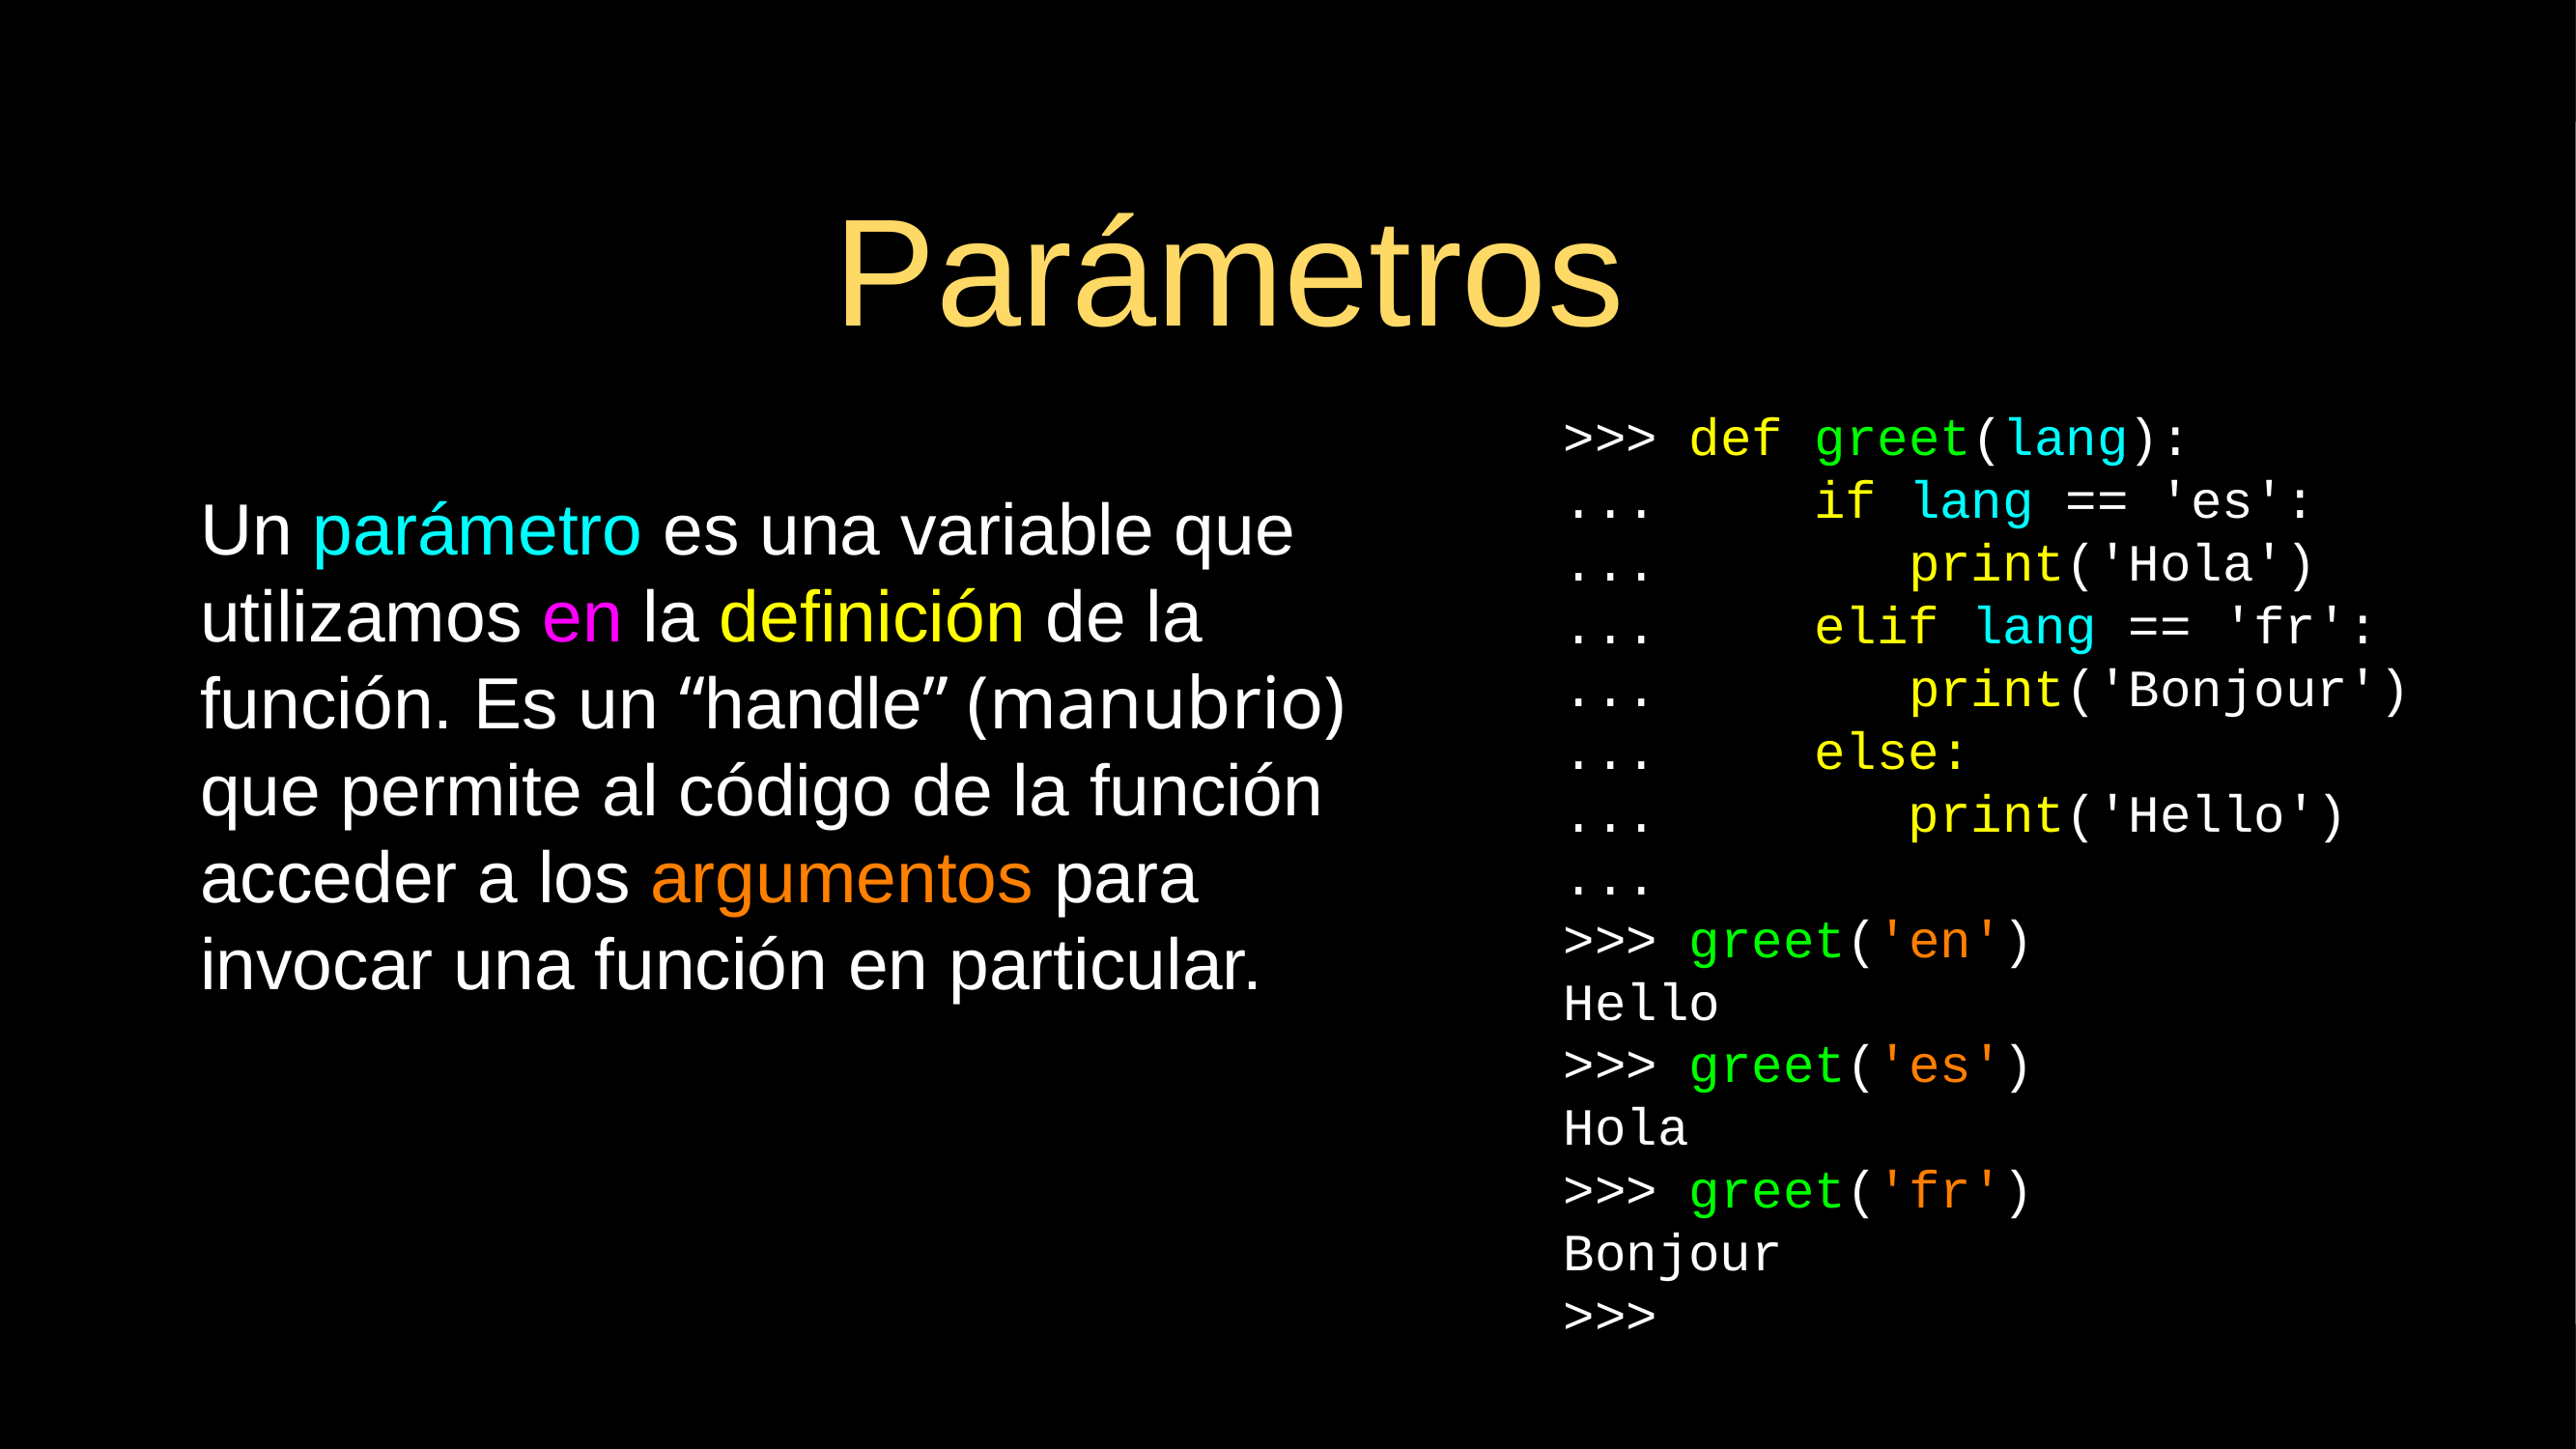

# Parámetros
Un parámetro es una variable que utilizamos en la definición de la función. Es un “handle” (manubrio) que permite al código de la función acceder a los argumentos para invocar una función en particular.
>>> def greet(lang):
... if lang == 'es':
... print('Hola')
... elif lang == 'fr':
... print('Bonjour')
... else:
... print('Hello')
...
>>> greet('en')
Hello
>>> greet('es')
Hola
>>> greet('fr')
Bonjour
>>>